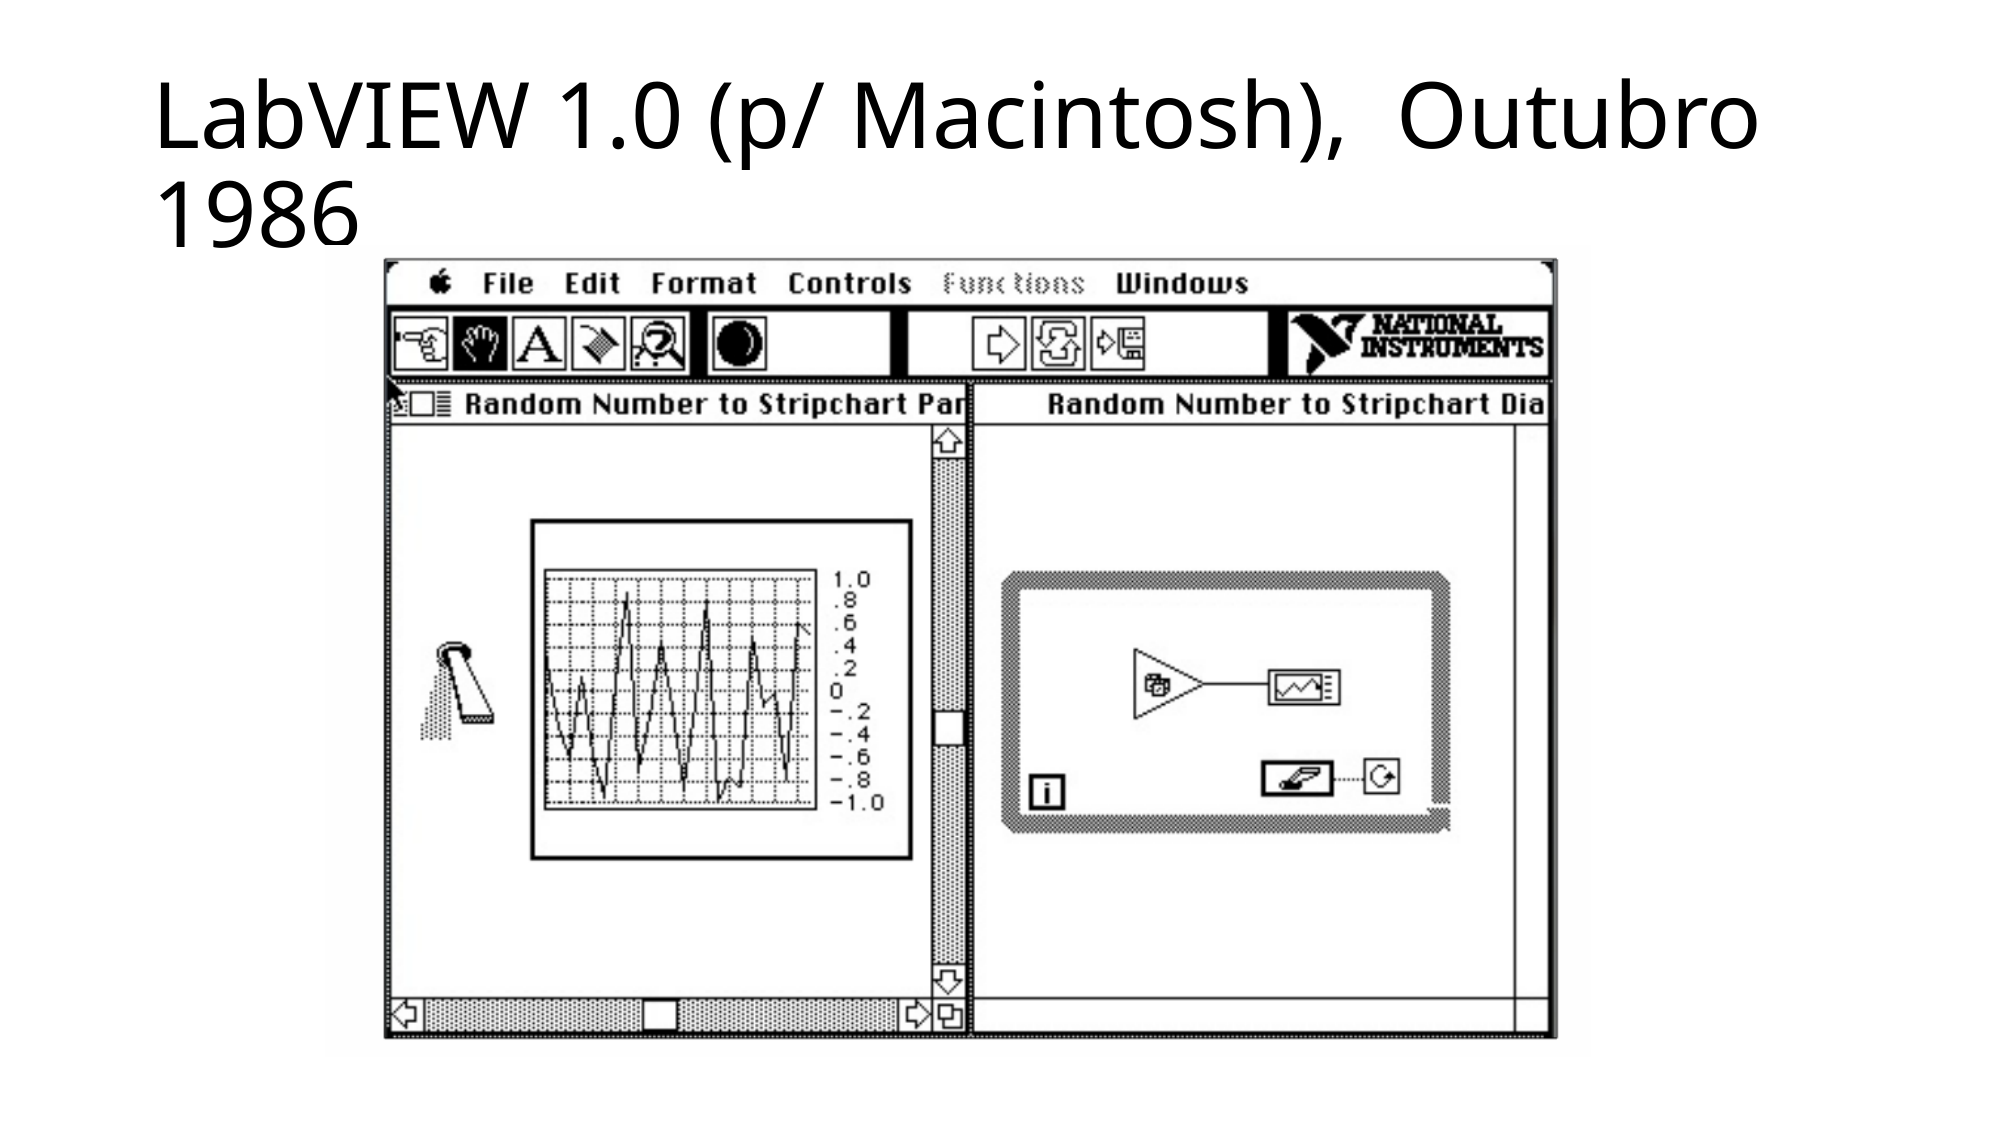

# LabVIEW 1.0 (p/ Macintosh), Outubro 1986